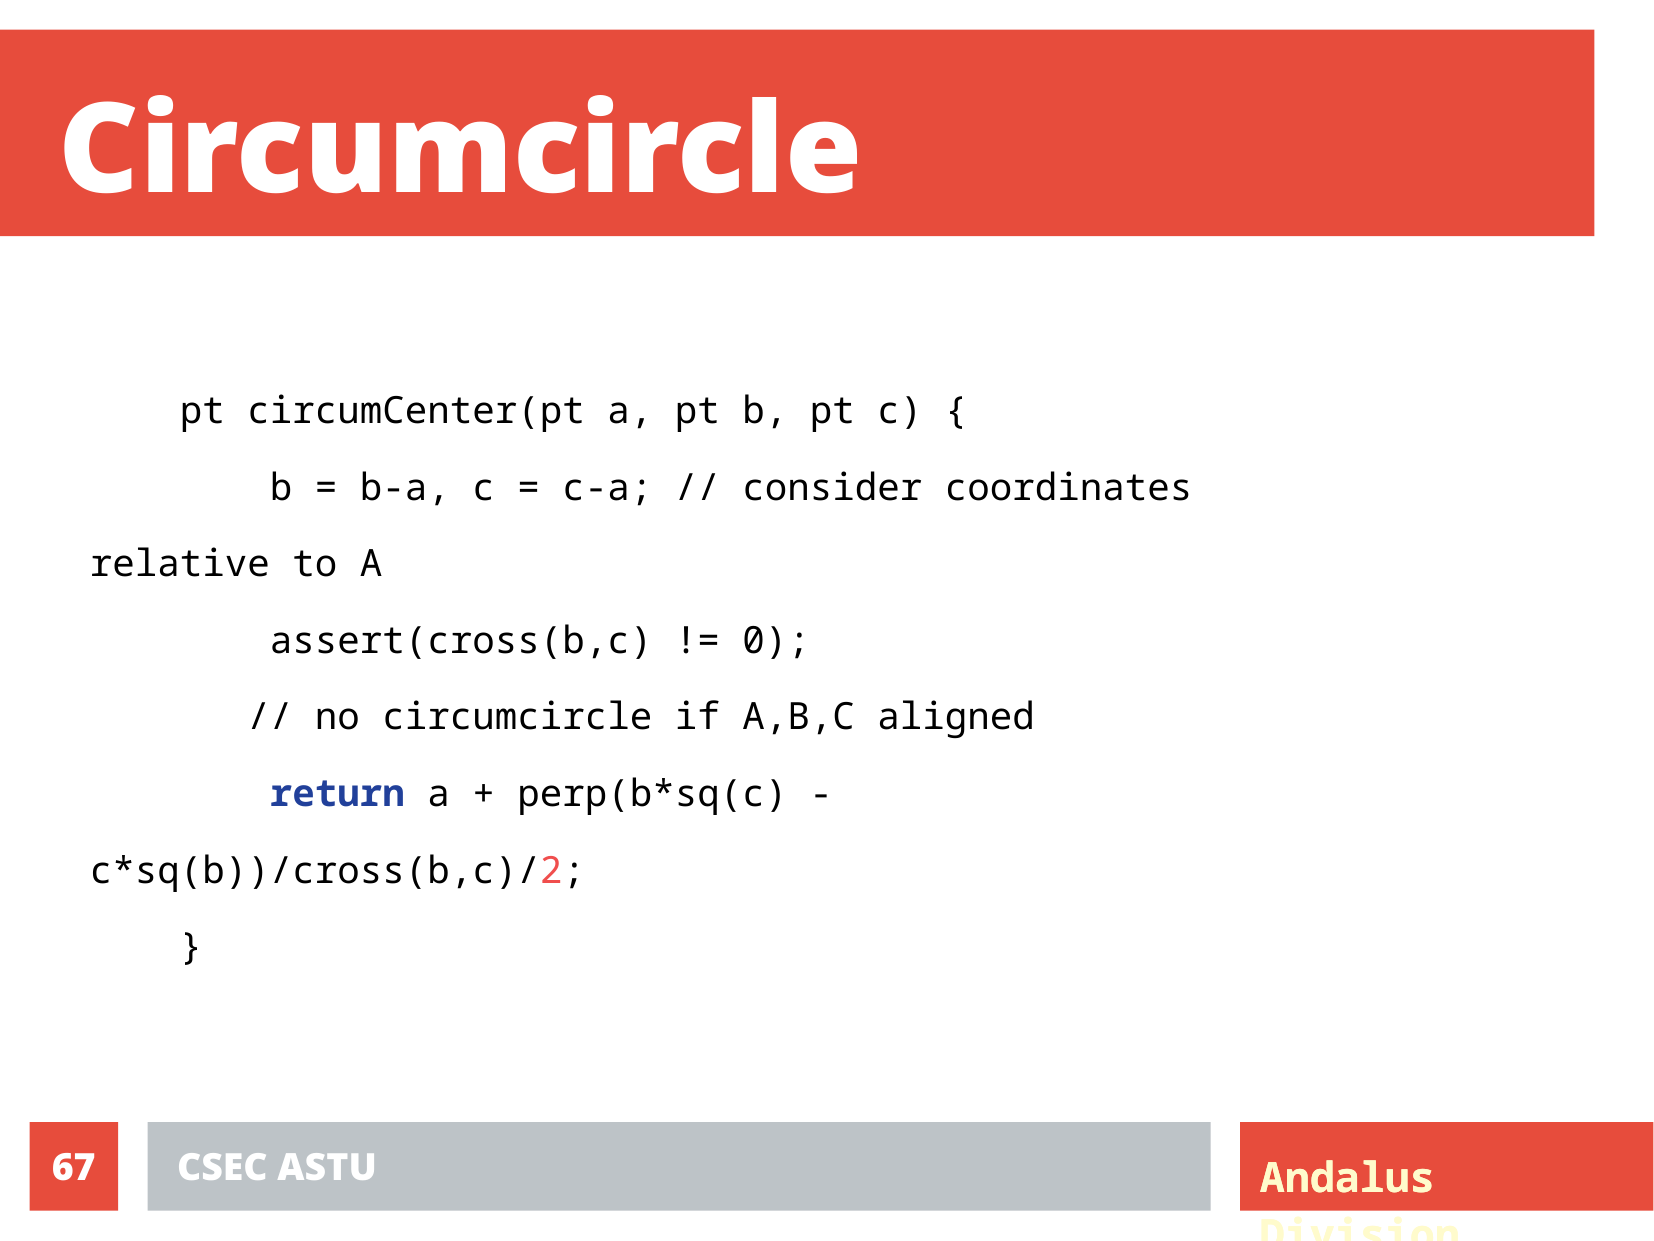

# Circumcircle
 pt circumCenter(pt a, pt b, pt c) {
 b = b-a, c = c-a; // consider coordinates relative to A
 assert(cross(b,c) != 0);
 // no circumcircle if A,B,C aligned
 return a + perp(b*sq(c) - c*sq(b))/cross(b,c)/2;
 }
67
CSEC ASTU
Andalus Division
Andalus Division